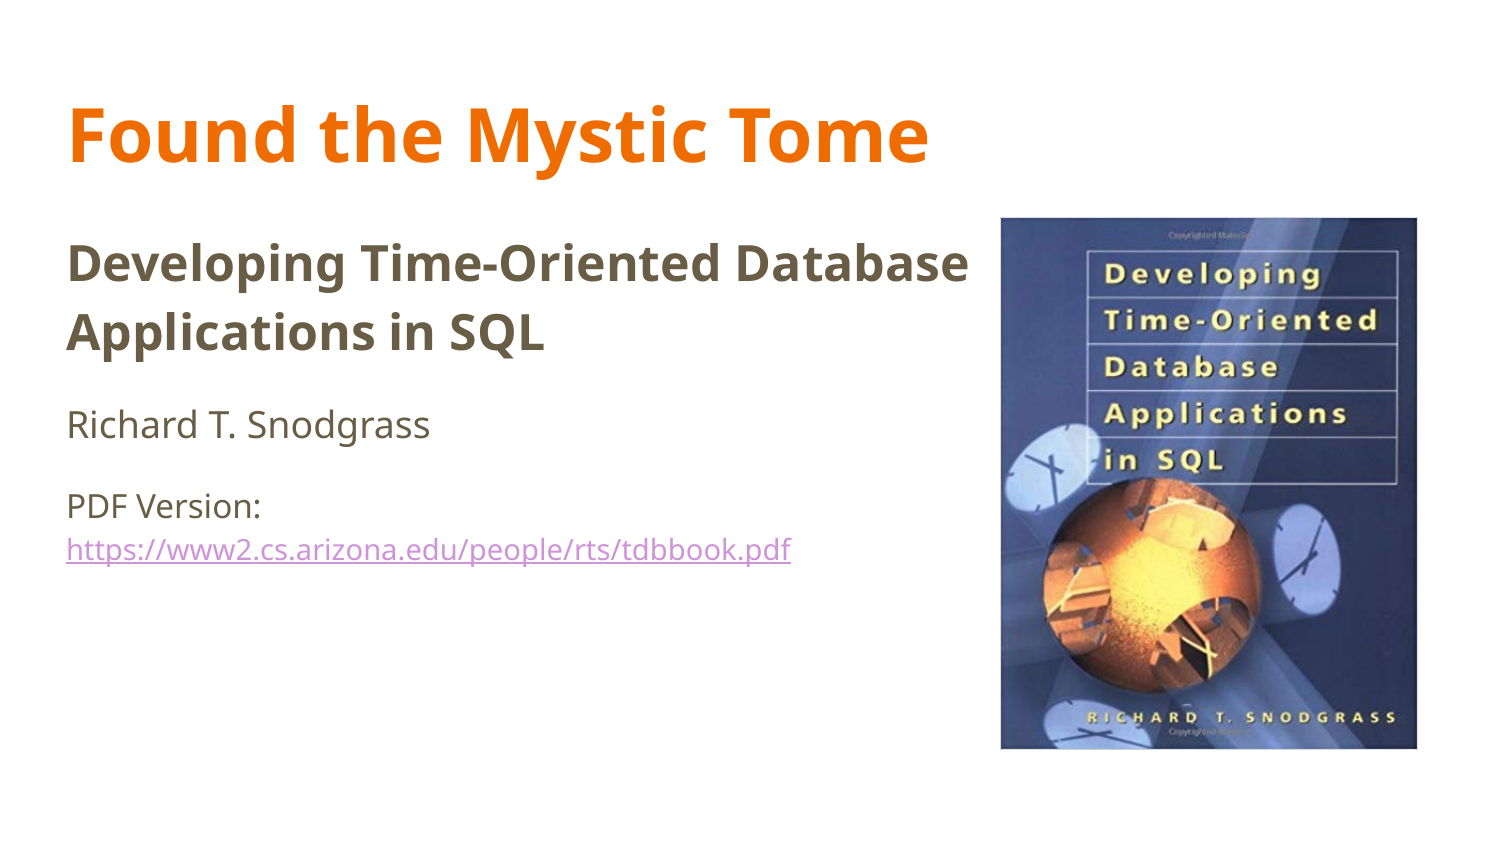

# Found the Mystic Tome
Developing Time-Oriented Database
Applications in SQL
Richard T. Snodgrass
PDF Version:
https://www2.cs.arizona.edu/people/rts/tdbbook.pdf